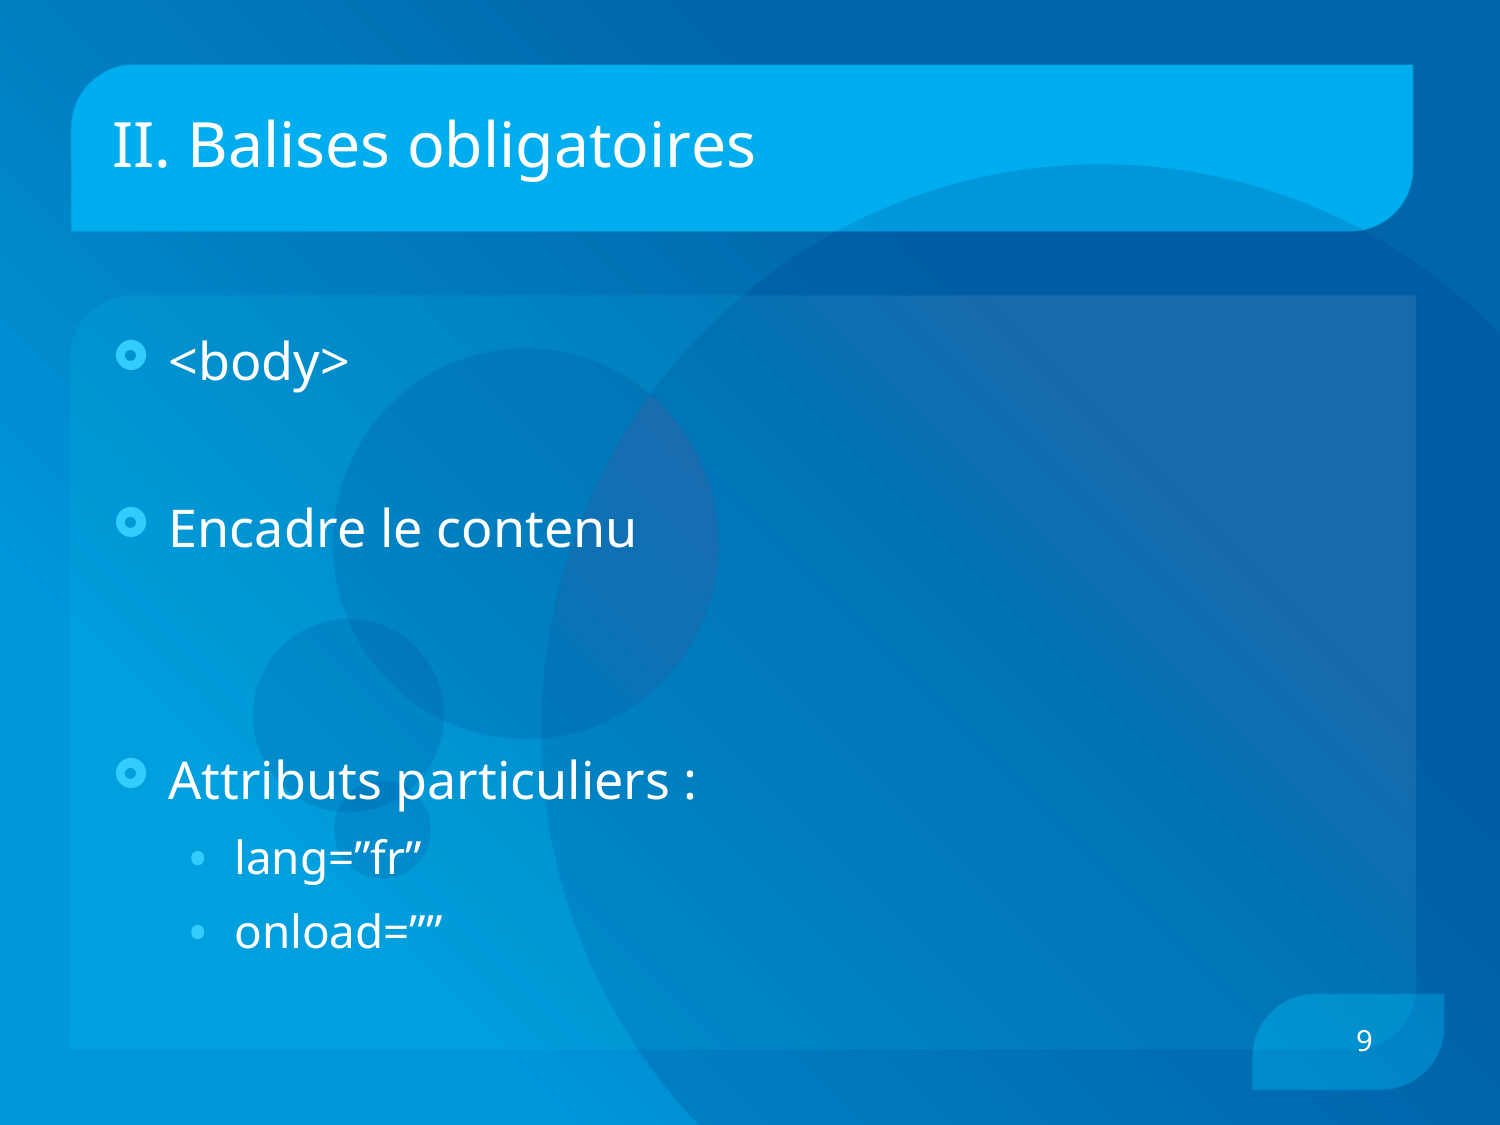

# II. Balises obligatoires
<body>
Encadre le contenu
Attributs particuliers :
lang=”fr”
onload=””
9